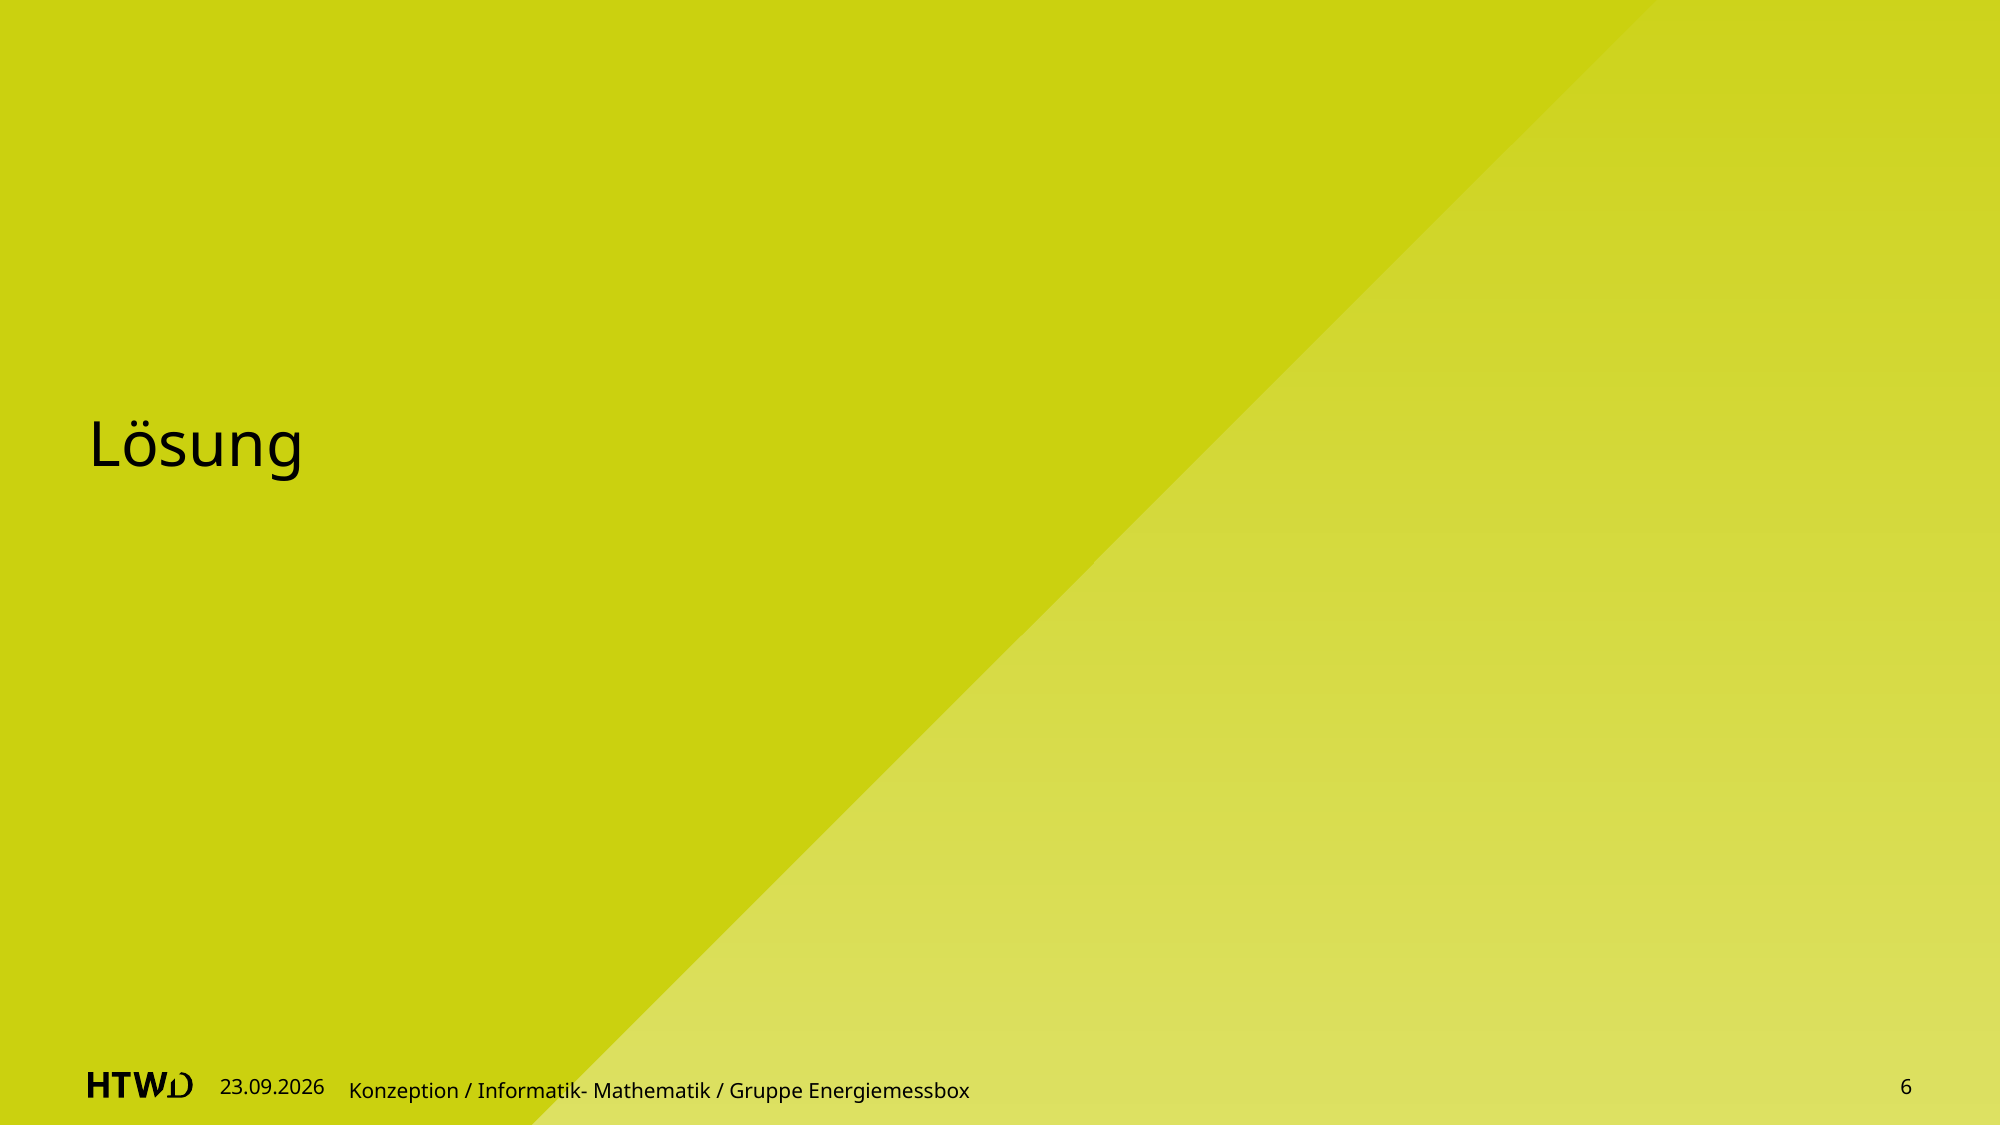

# Lösung
Konzeption / Informatik- Mathematik / Gruppe Energiemessbox